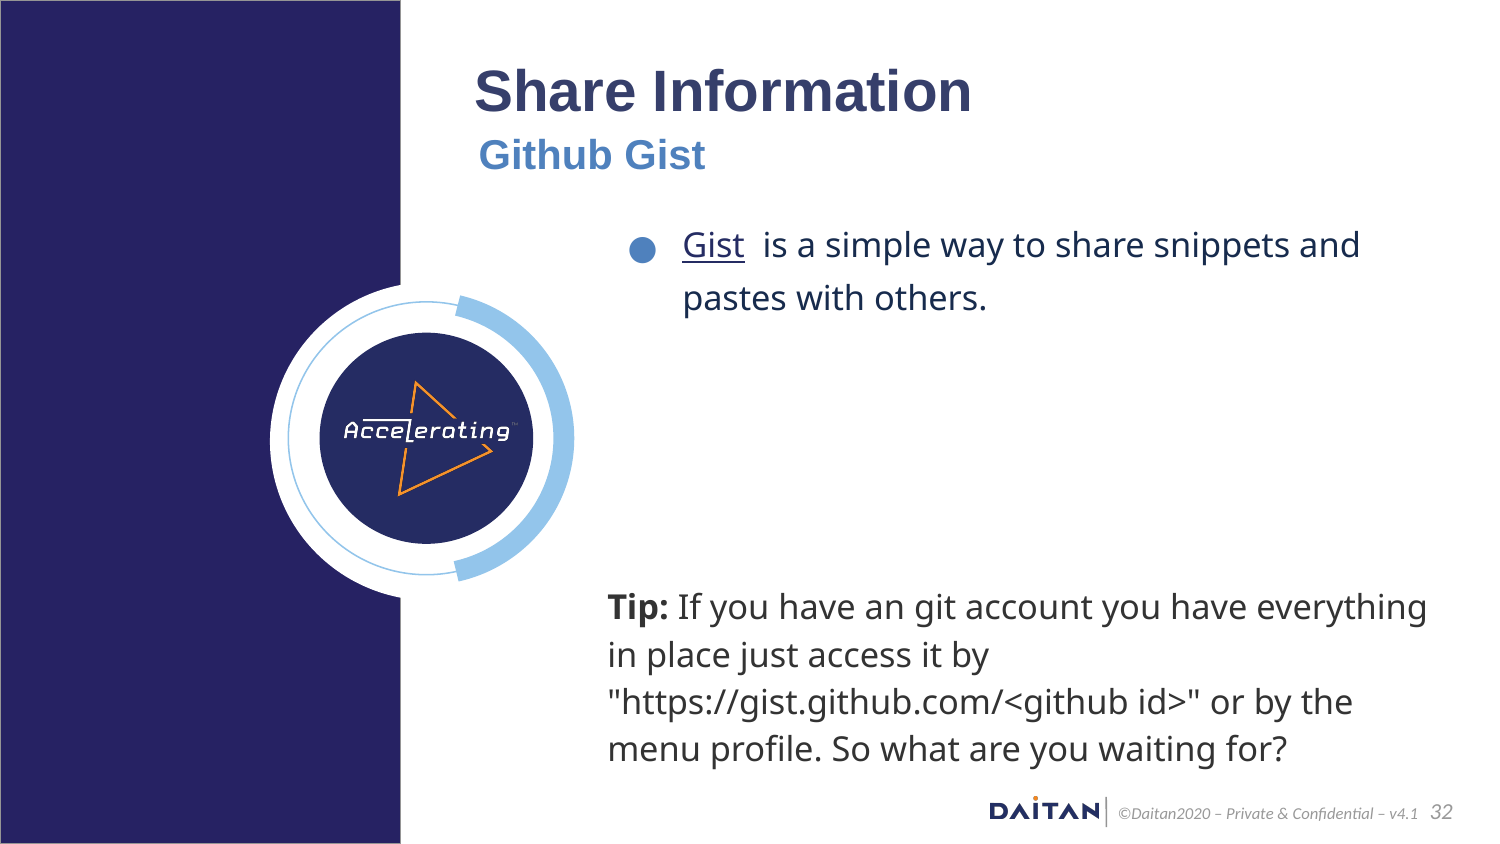

Share Information
Github Gist
Gist is a simple way to share snippets and pastes with others.​
Tip: If you have an git account you have everything in place just access it by "https://gist.github.com/<github id>" or by the menu profile. So what are you waiting for?
#